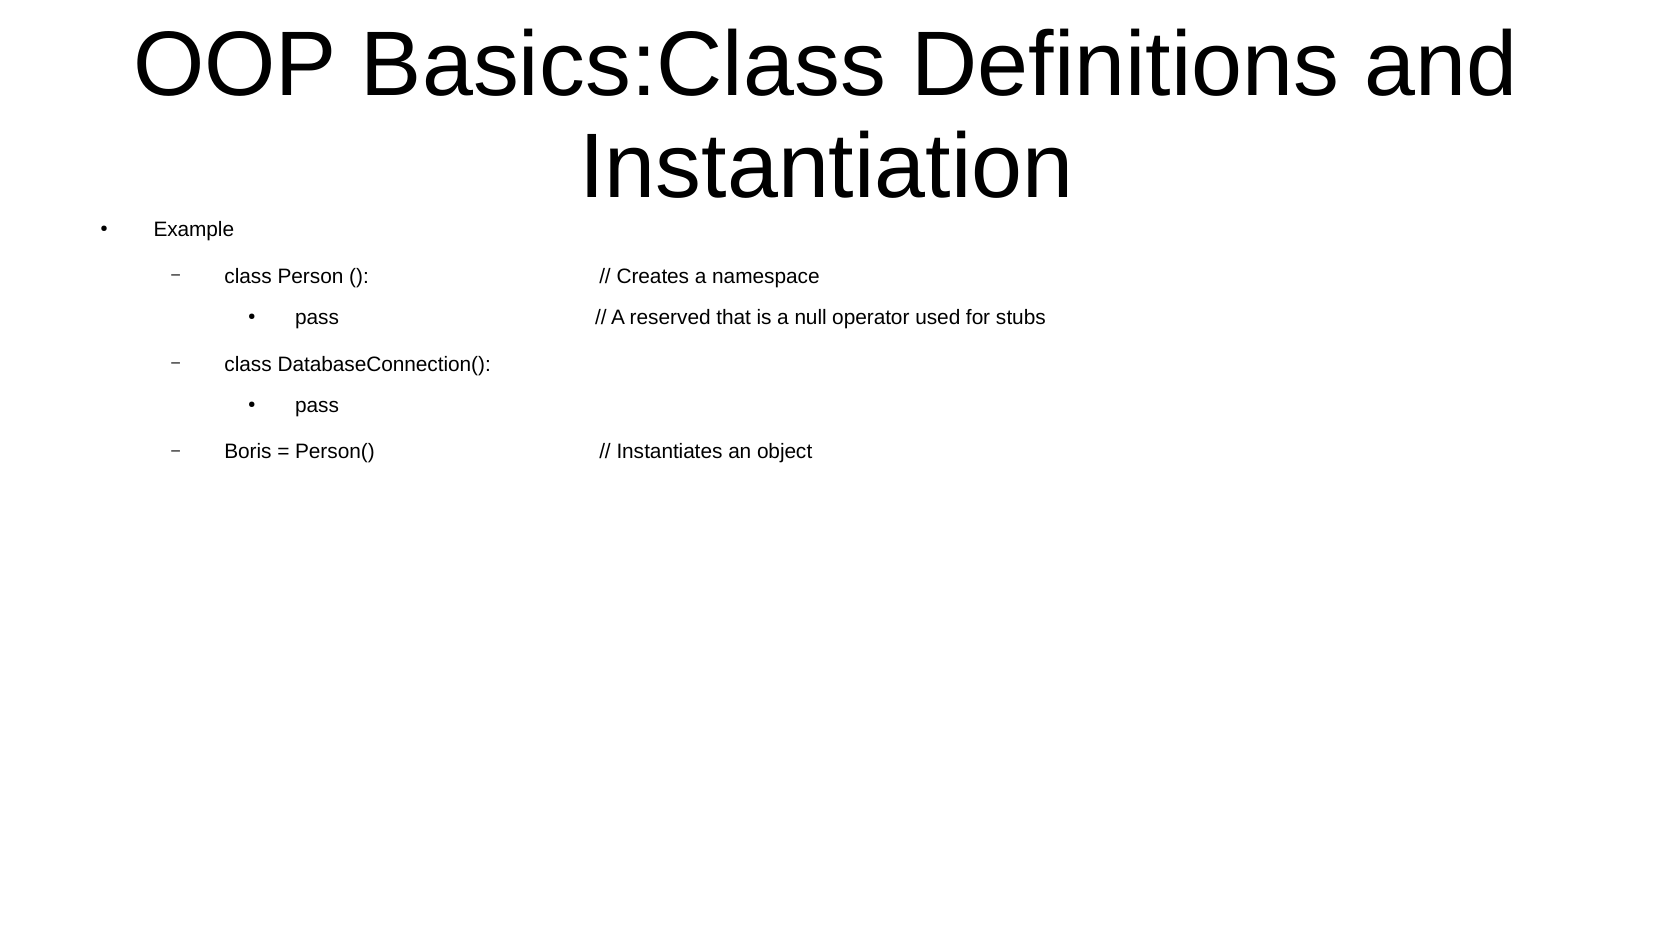

# OOP Basics:Class Definitions and Instantiation
Example
class Person ():				// Creates a namespace
pass				// A reserved that is a null operator used for stubs
class DatabaseConnection():
pass
Boris = Person()			// Instantiates an object